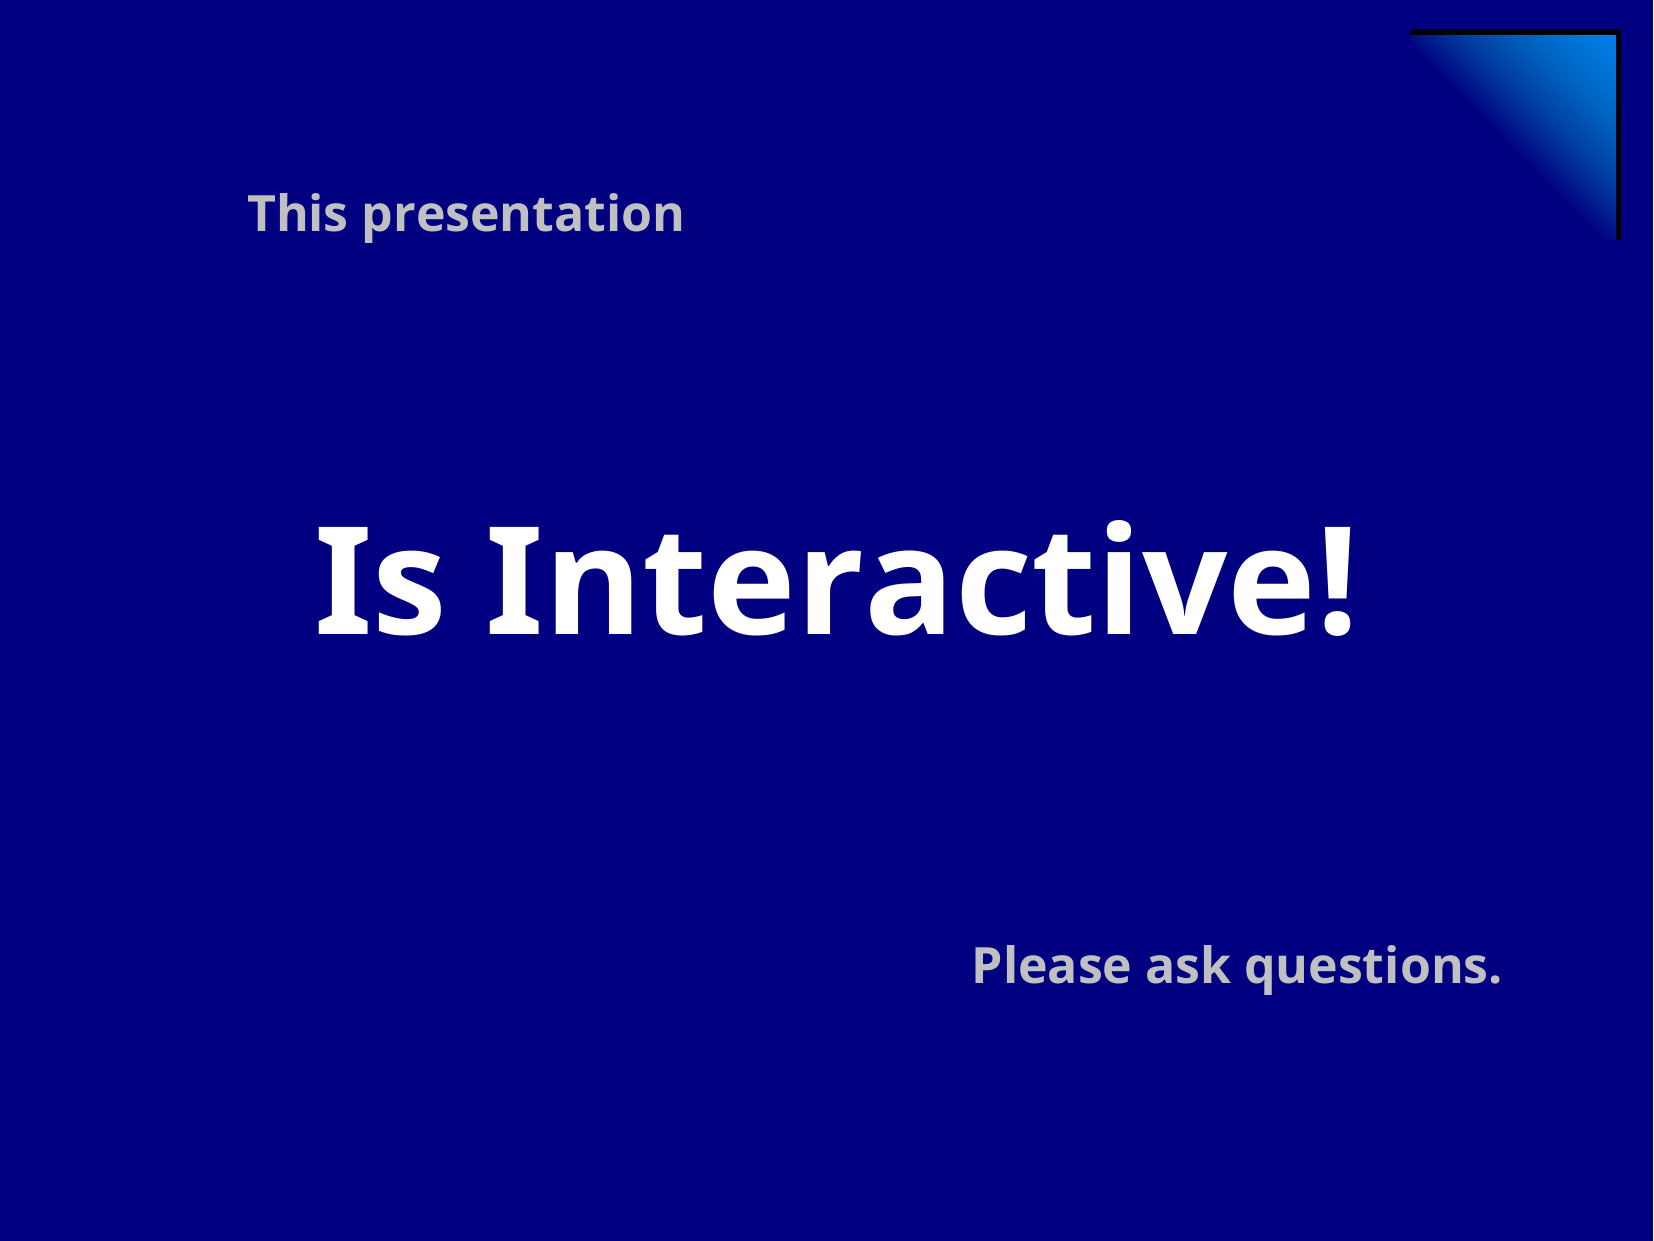

This presentation
Is Interactive!
Please ask questions.